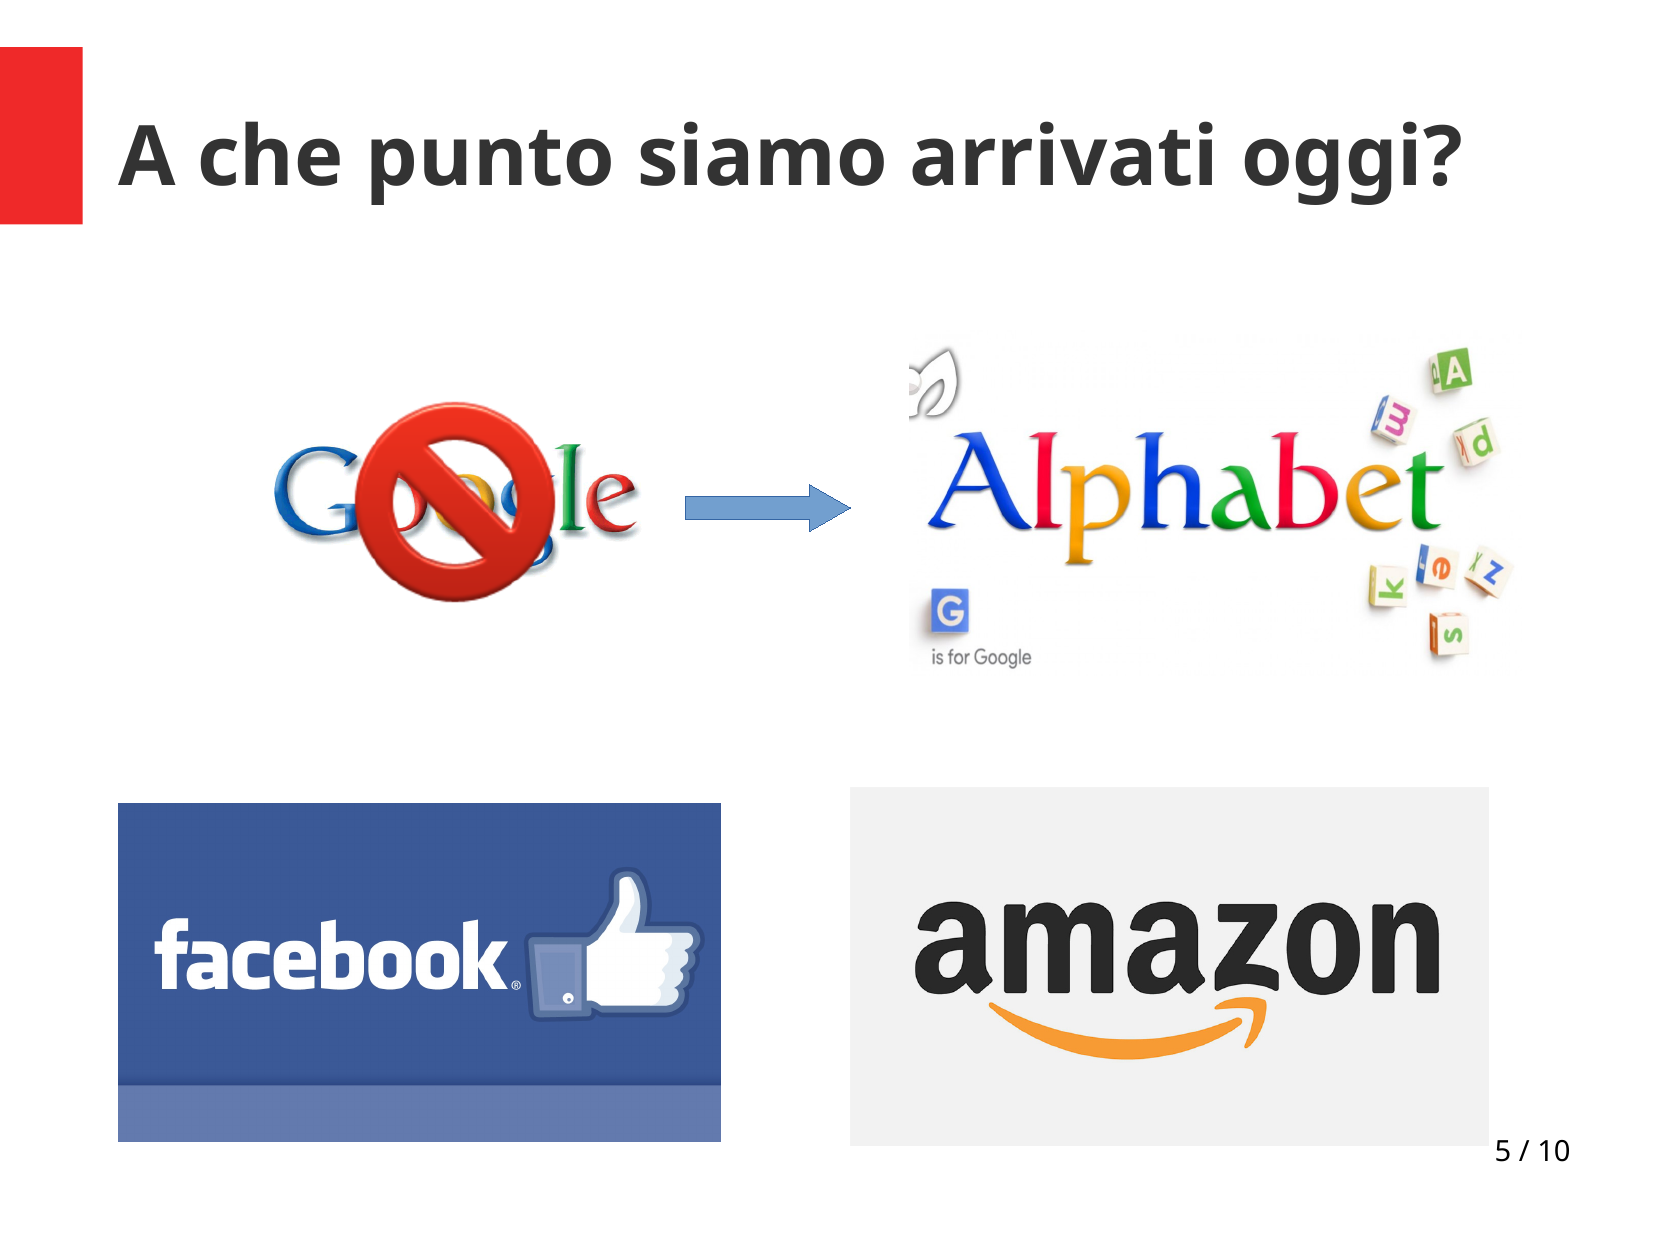

# A che punto siamo arrivati oggi?
5